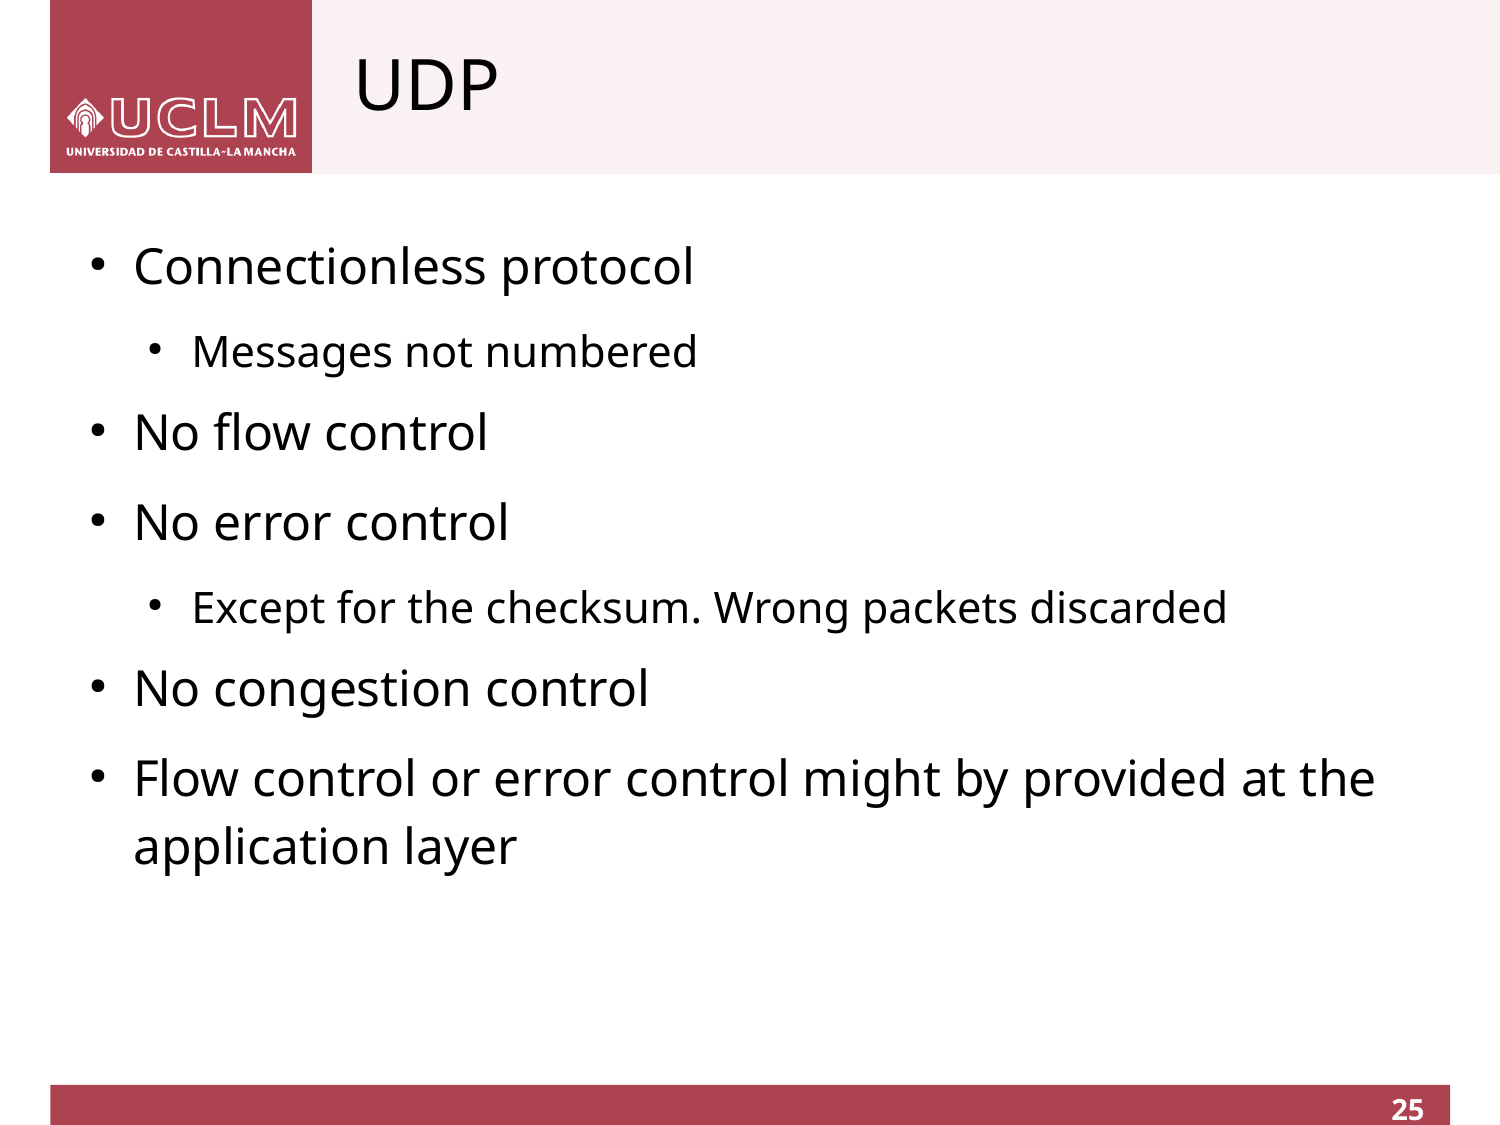

# UDP
Connectionless protocol
Messages not numbered
No flow control
No error control
Except for the checksum. Wrong packets discarded
No congestion control
Flow control or error control might by provided at the application layer
25